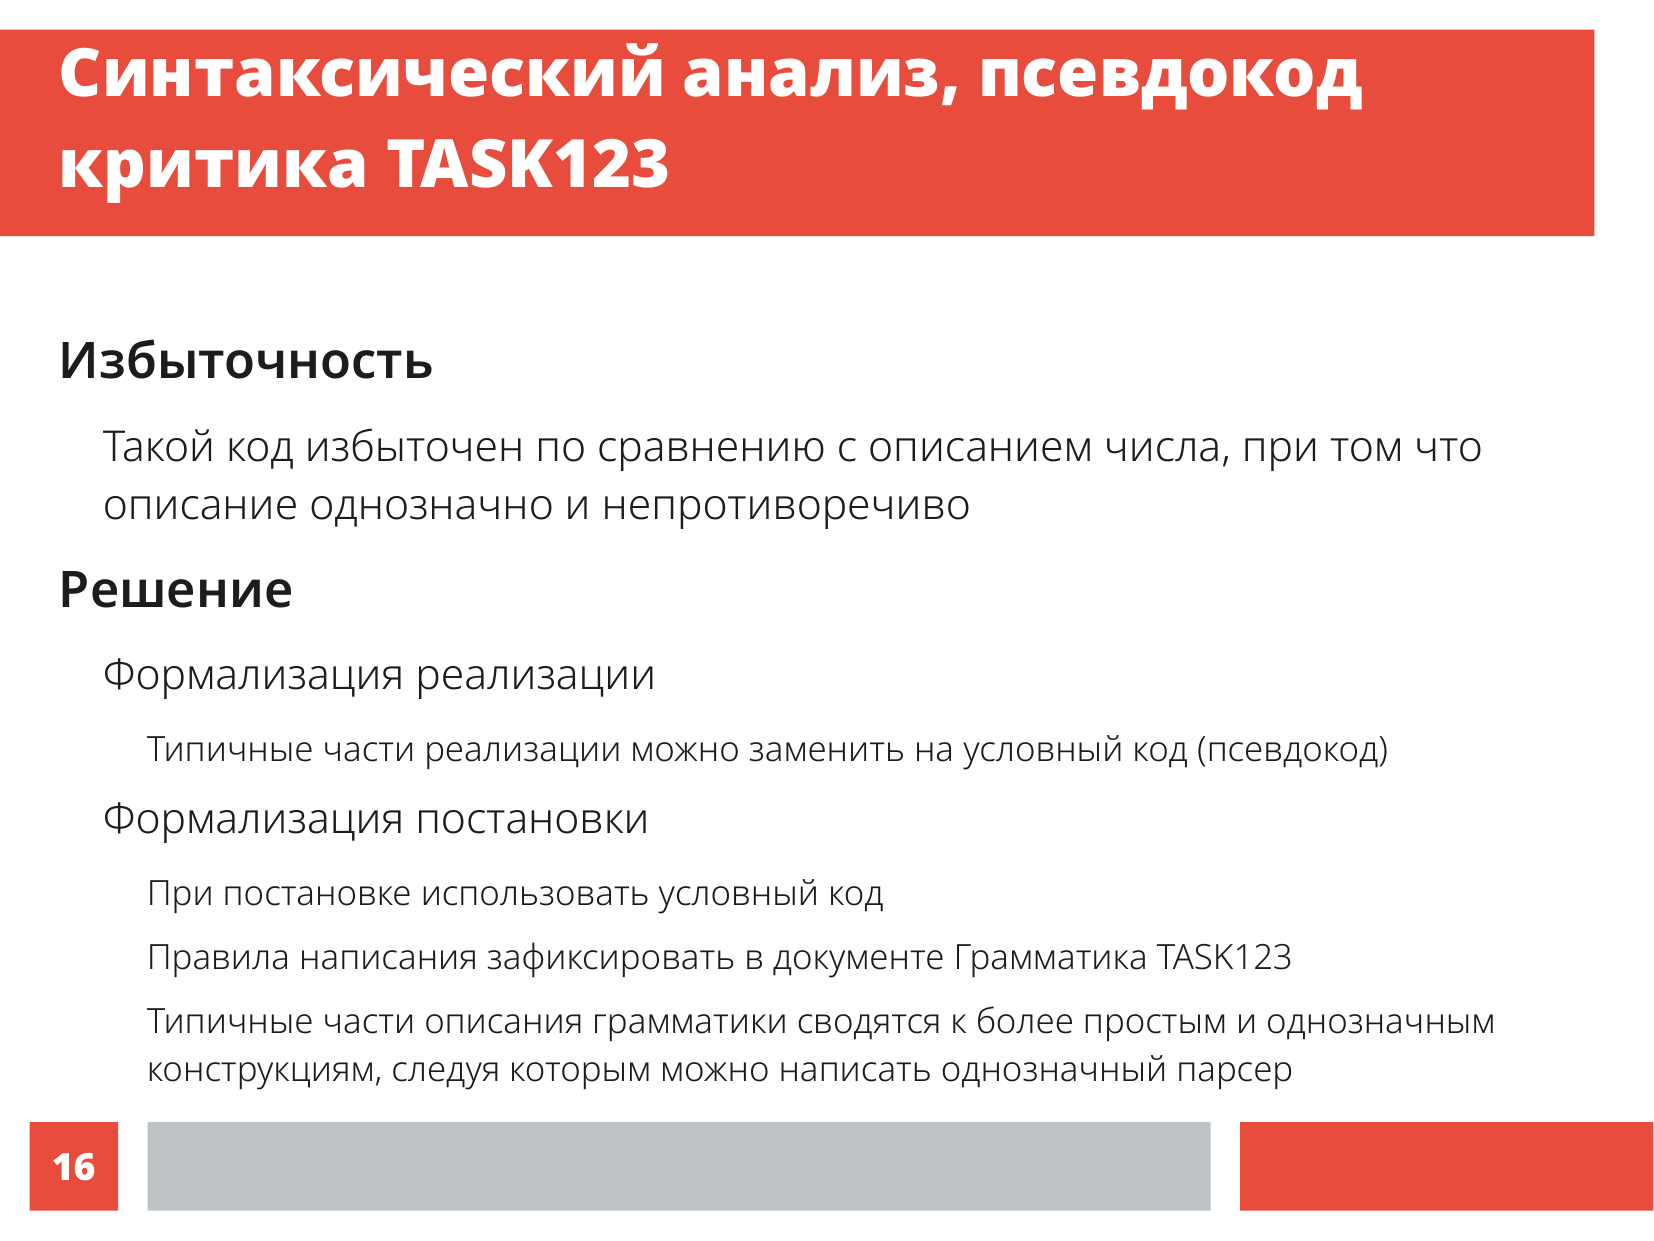

# Синтаксический анализ, псевдокод критика TASK123
Избыточность
Такой код избыточен по сравнению с описанием числа, при том что описание однозначно и непротиворечиво
Решение
Формализация реализации
Типичные части реализации можно заменить на условный код (псевдокод)
Формализация постановки
При постановке использовать условный код
Правила написания зафиксировать в документе Грамматика TASK123
Типичные части описания грамматики сводятся к более простым и однозначным конструкциям, следуя которым можно написать однозначный парсер
16